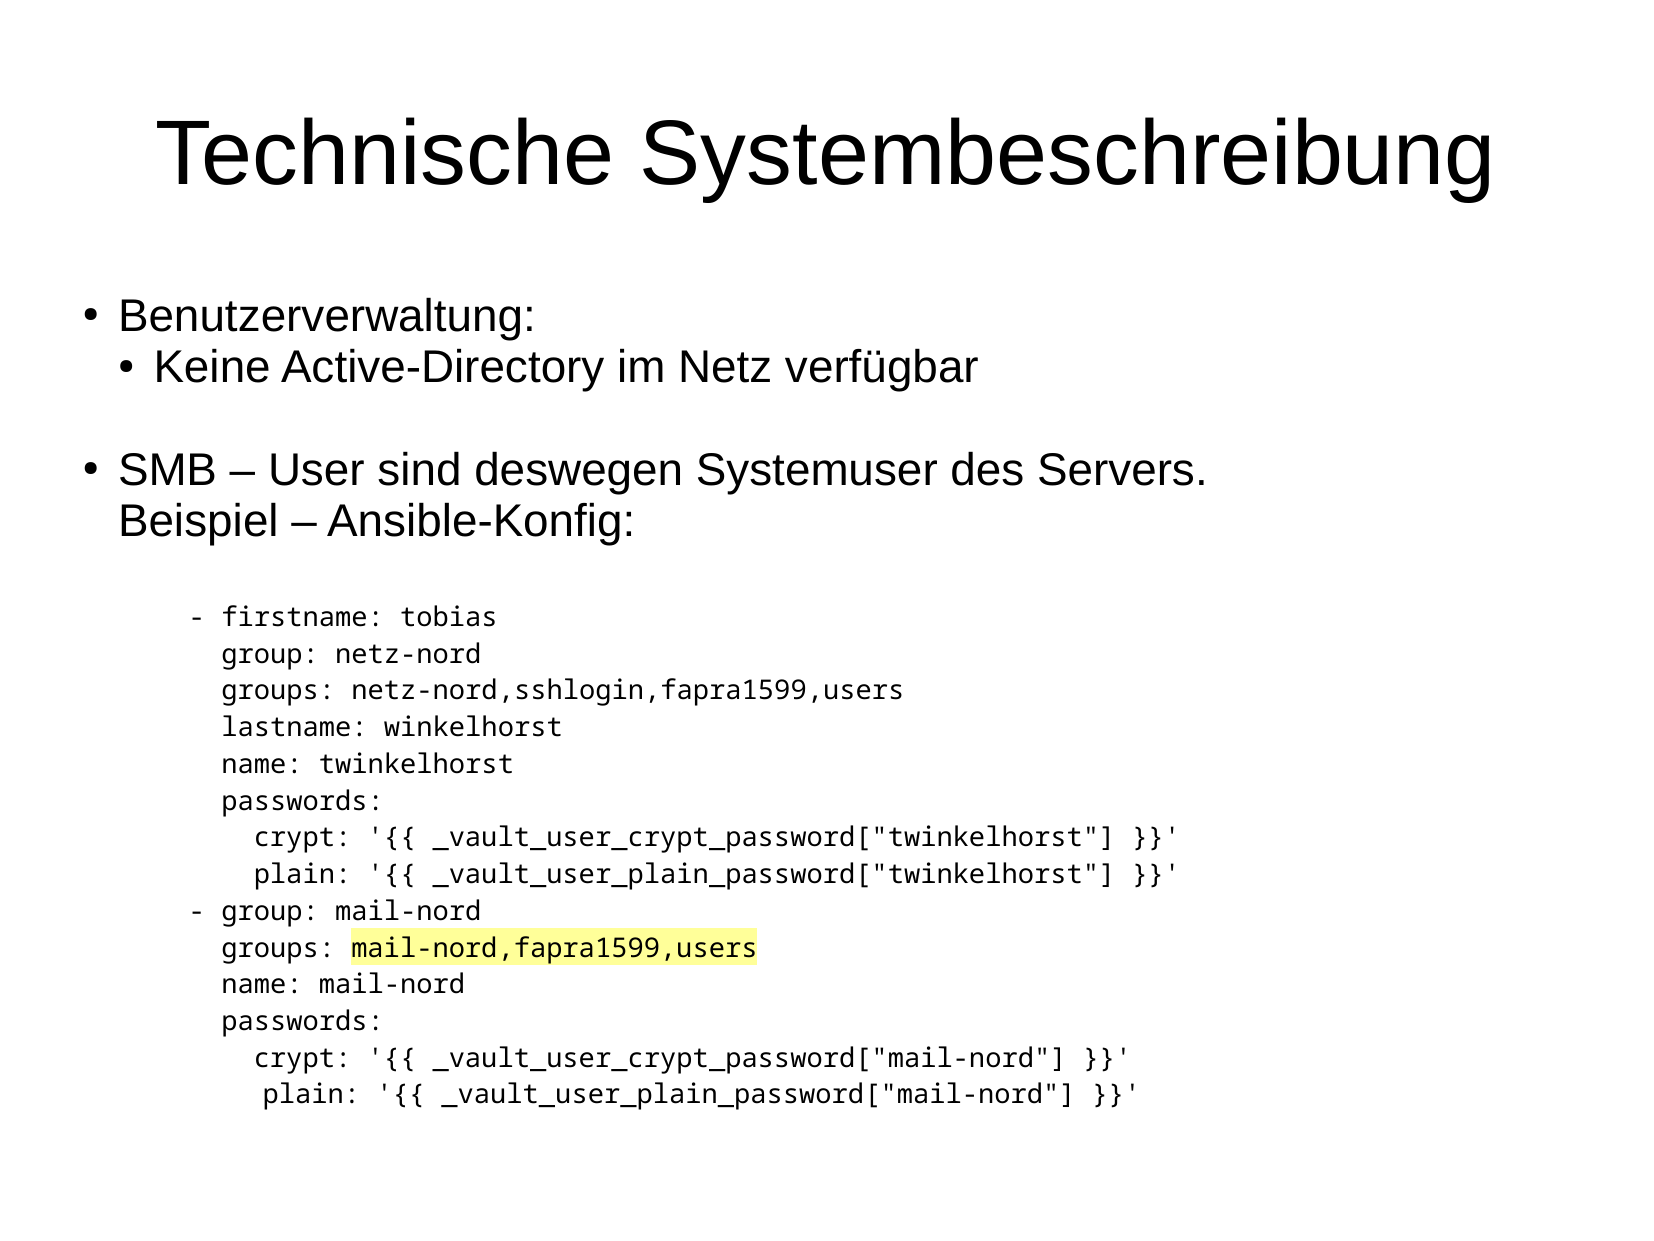

# Technische Systembeschreibung
Benutzerverwaltung:
Keine Active-Directory im Netz verfügbar
SMB – User sind deswegen Systemuser des Servers.
Beispiel – Ansible-Konfig:
 - firstname: tobias
 group: netz-nord
 groups: netz-nord,sshlogin,fapra1599,users
 lastname: winkelhorst
 name: twinkelhorst
 passwords:
 crypt: '{{ _vault_user_crypt_password["twinkelhorst"] }}'
 plain: '{{ _vault_user_plain_password["twinkelhorst"] }}'
 - group: mail-nord
 groups: mail-nord,fapra1599,users
 name: mail-nord
 passwords:
 crypt: '{{ _vault_user_crypt_password["mail-nord"] }}'
	 plain: '{{ _vault_user_plain_password["mail-nord"] }}'